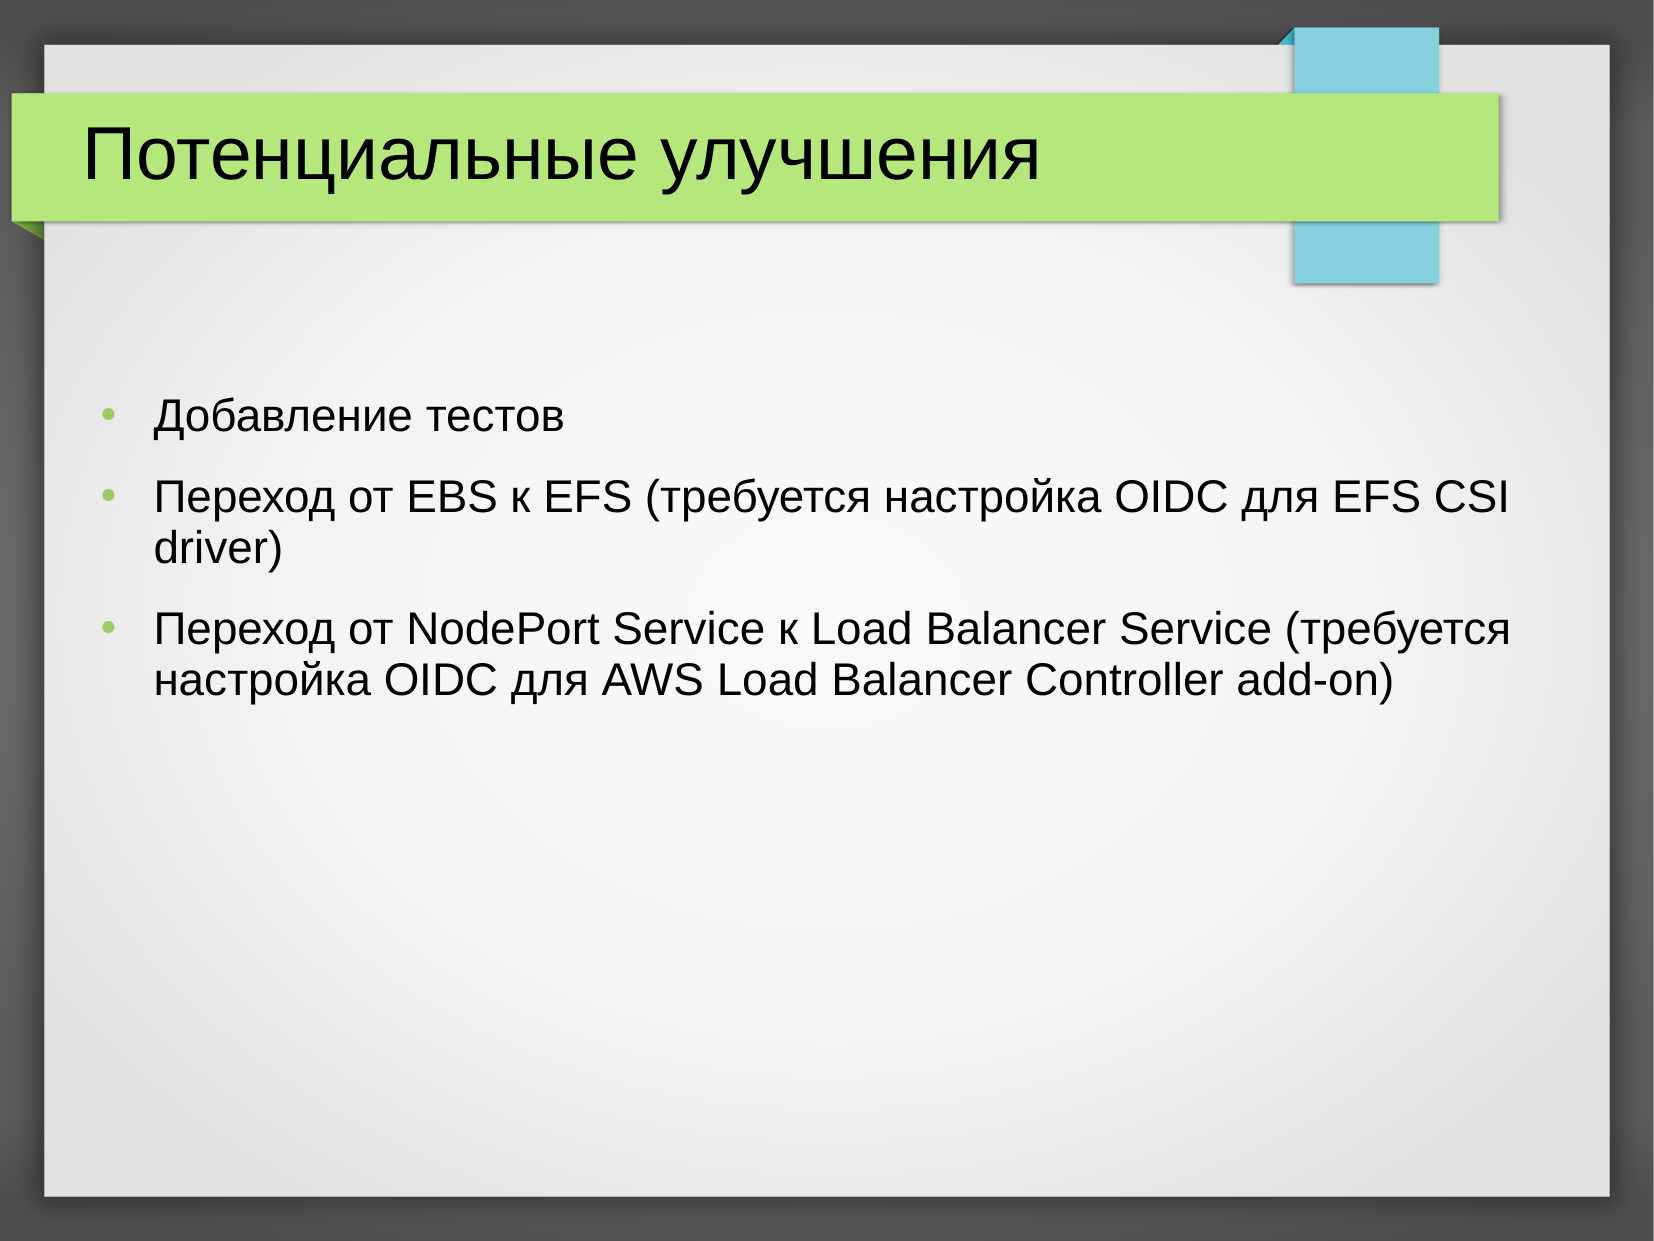

# Потенциальные улучшения
Добавление тестов
Переход от EBS к EFS (требуется настройка OIDC для EFS CSI driver)
Переход от NodePort Service к Load Balancer Service (требуется настройка OIDC для AWS Load Balancer Controller add-on)